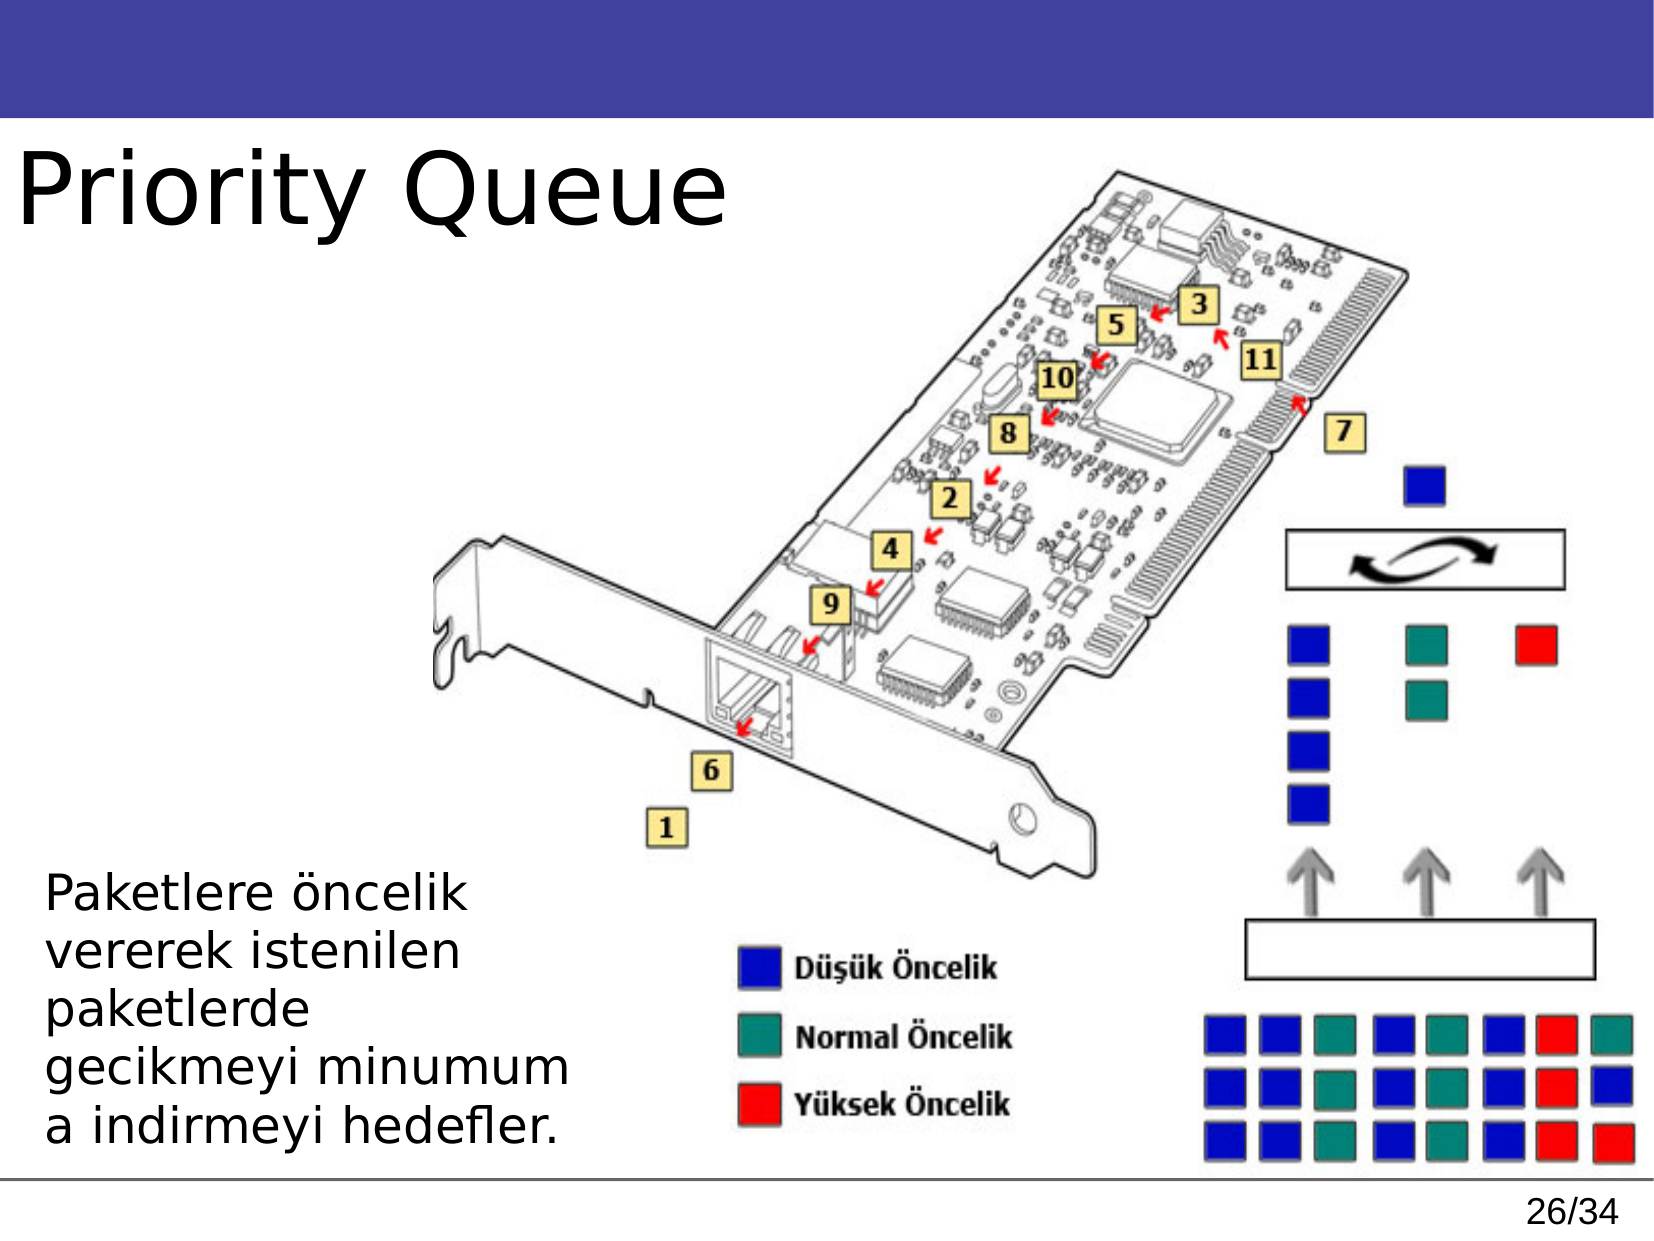

Priority Queue
Paketlere öncelik vererek istenilen paketlerde gecikmeyi minumum a indirmeyi hedefler.